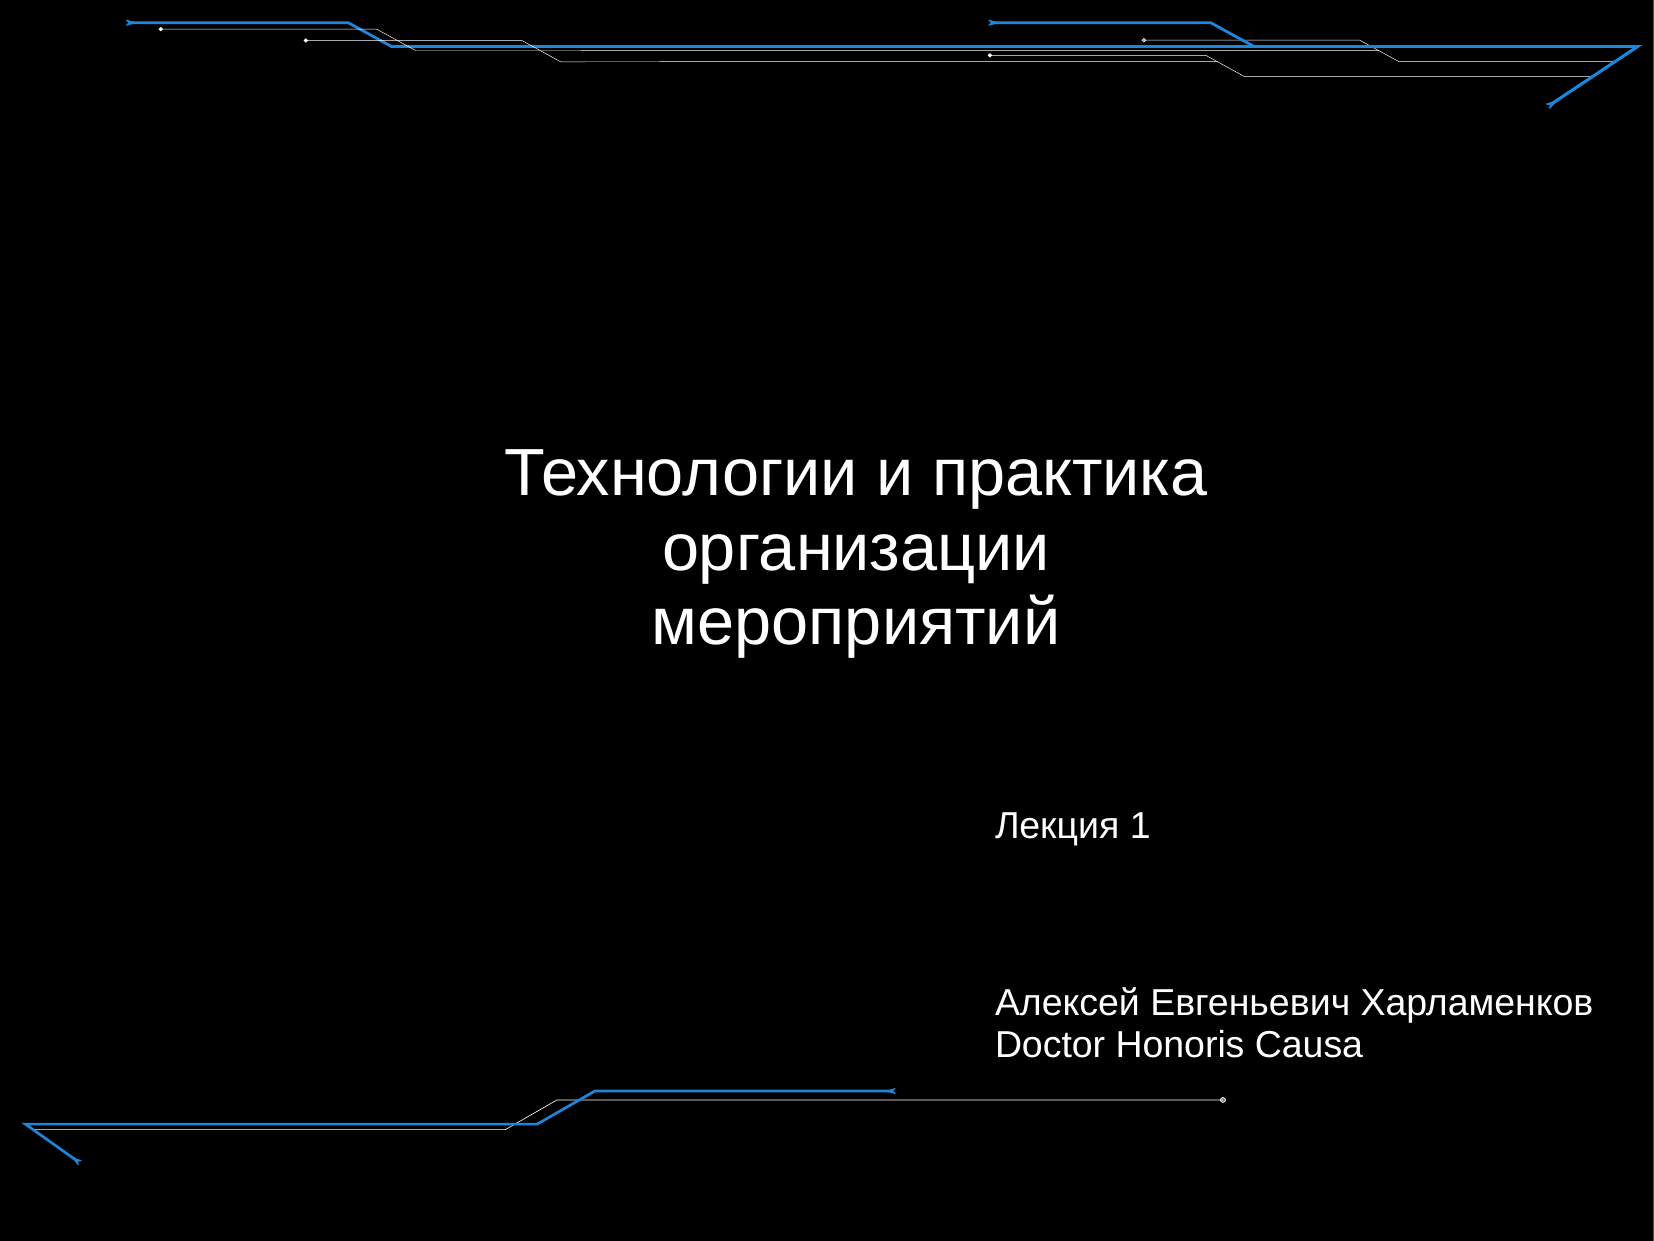

# Технологии и практика
организации
мероприятий
Лекция 1
Алексей Евгеньевич Харламенков
Doctor Honoris Causa